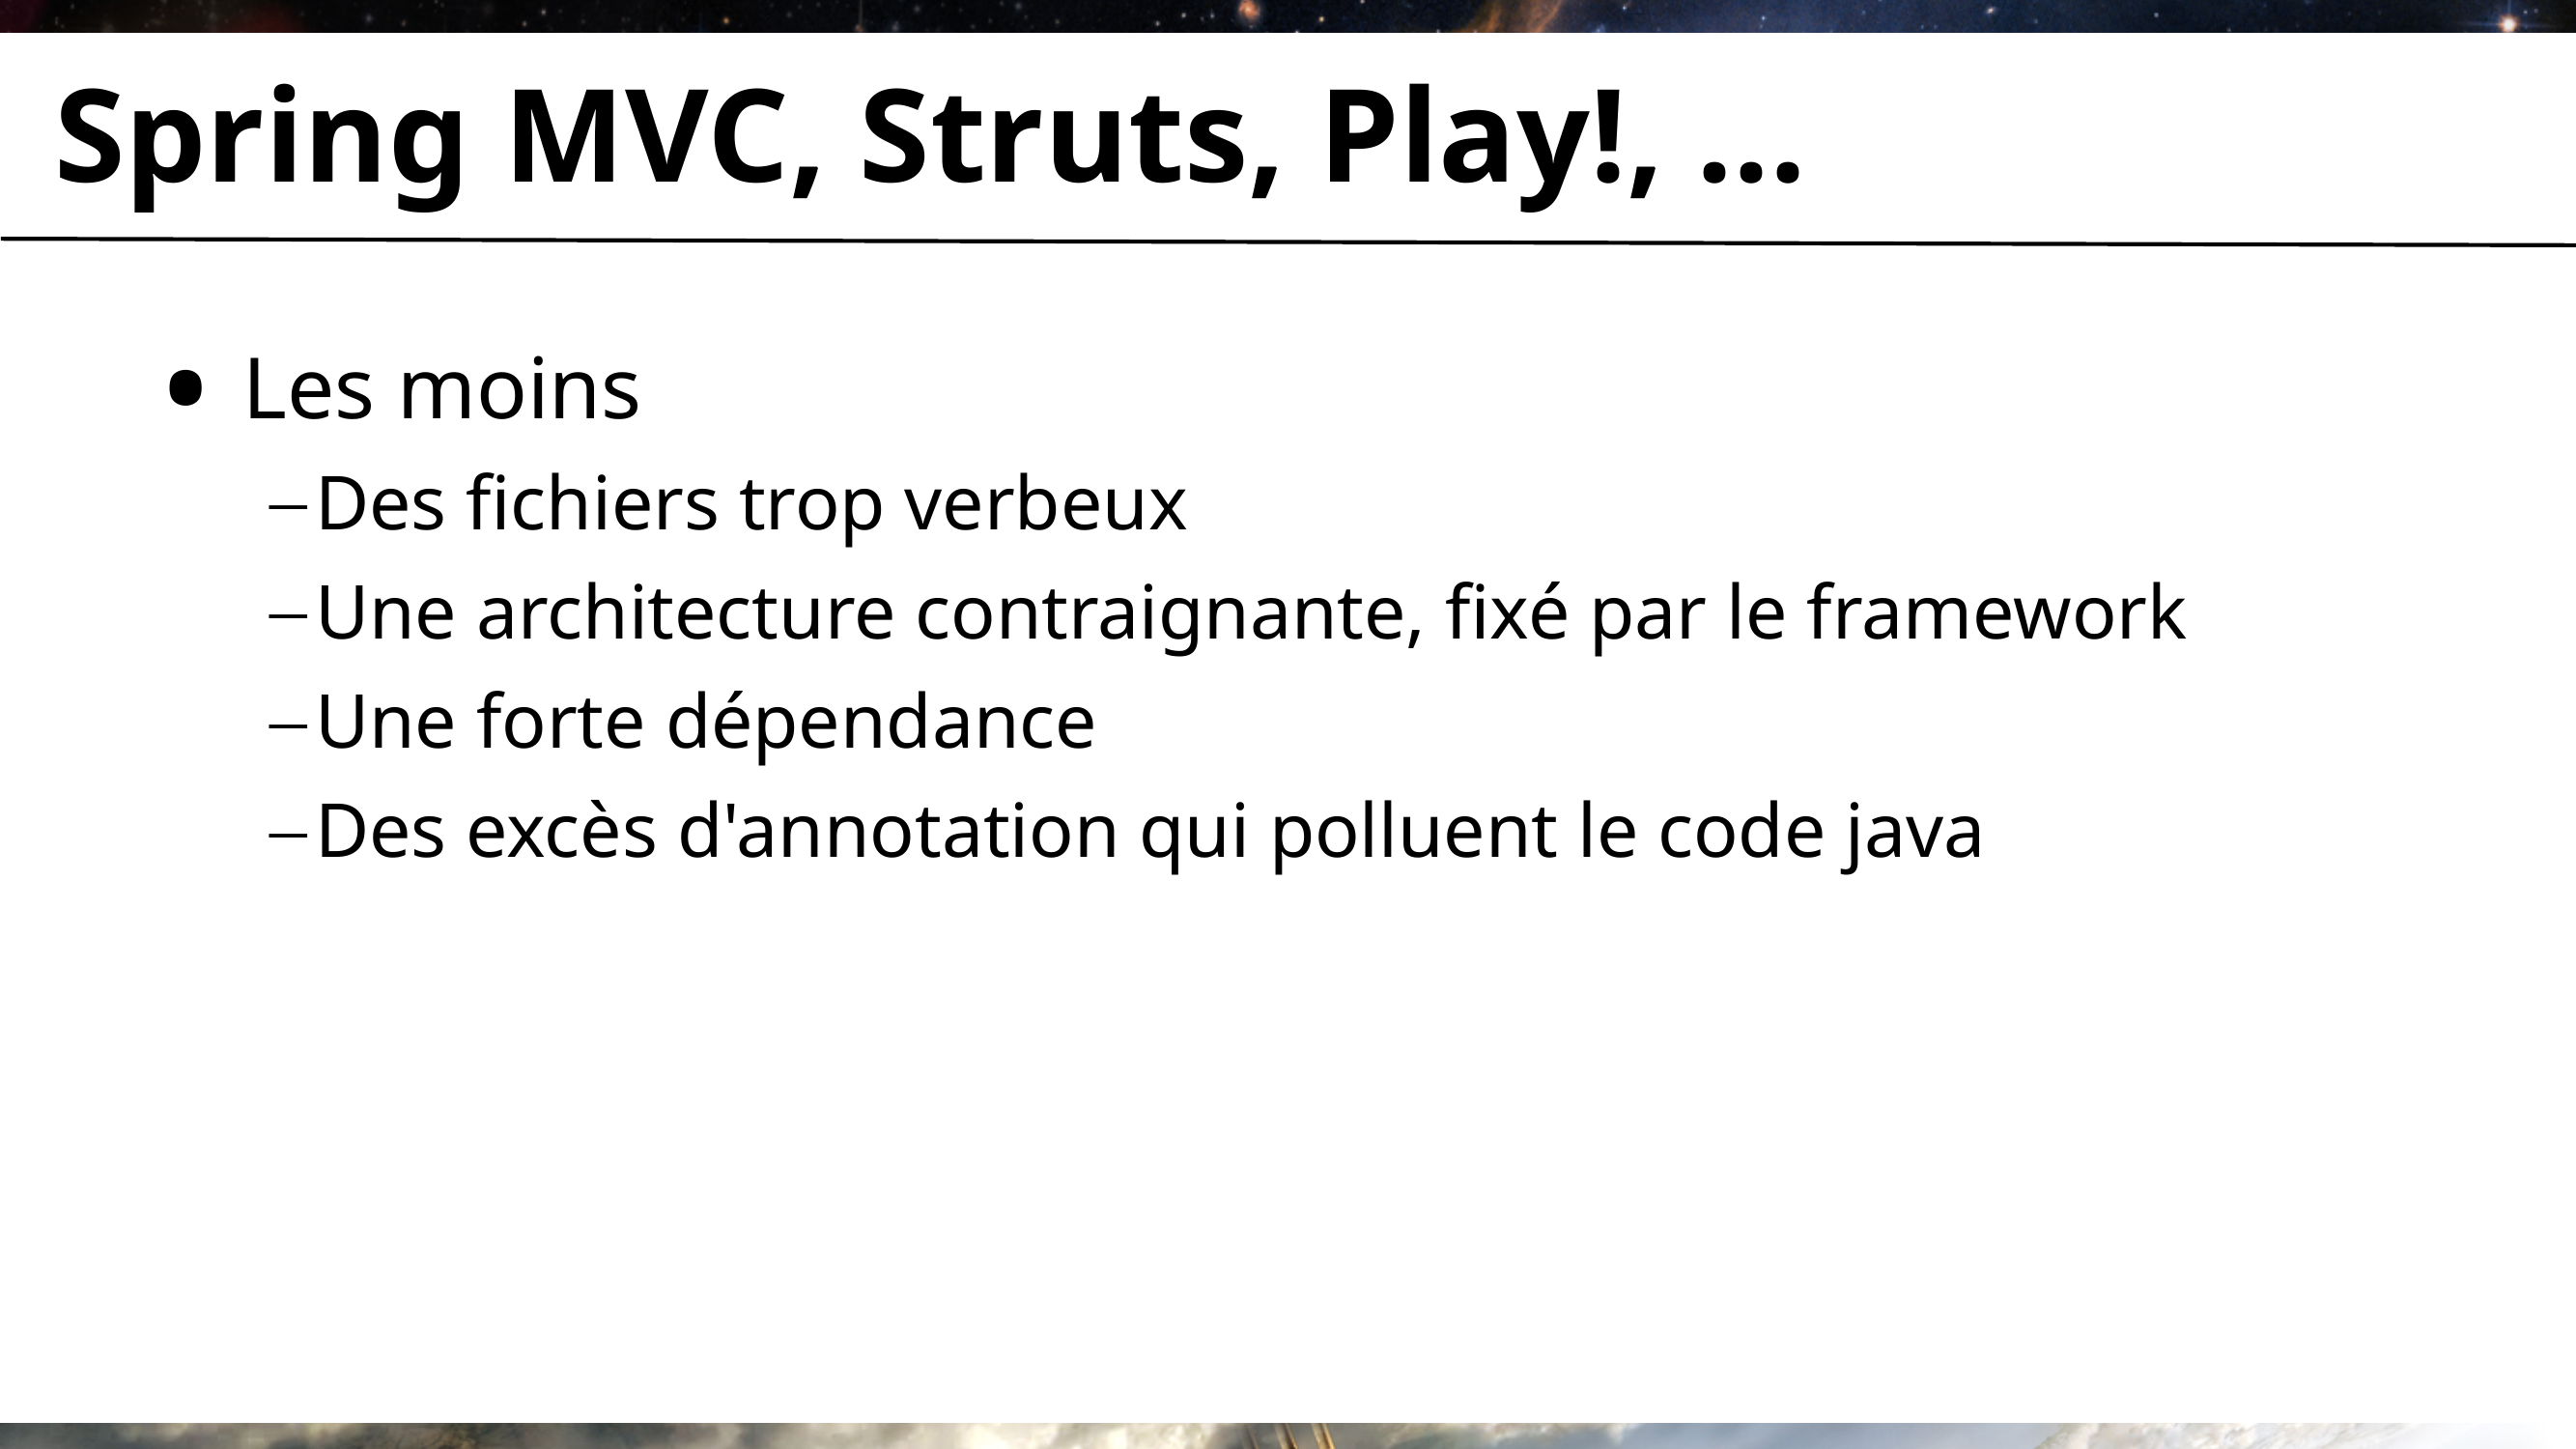

# Spring MVC, Struts, Play!, ...
Les moins
Des fichiers trop verbeux
Une architecture contraignante, fixé par le framework
Une forte dépendance
Des excès d'annotation qui polluent le code java